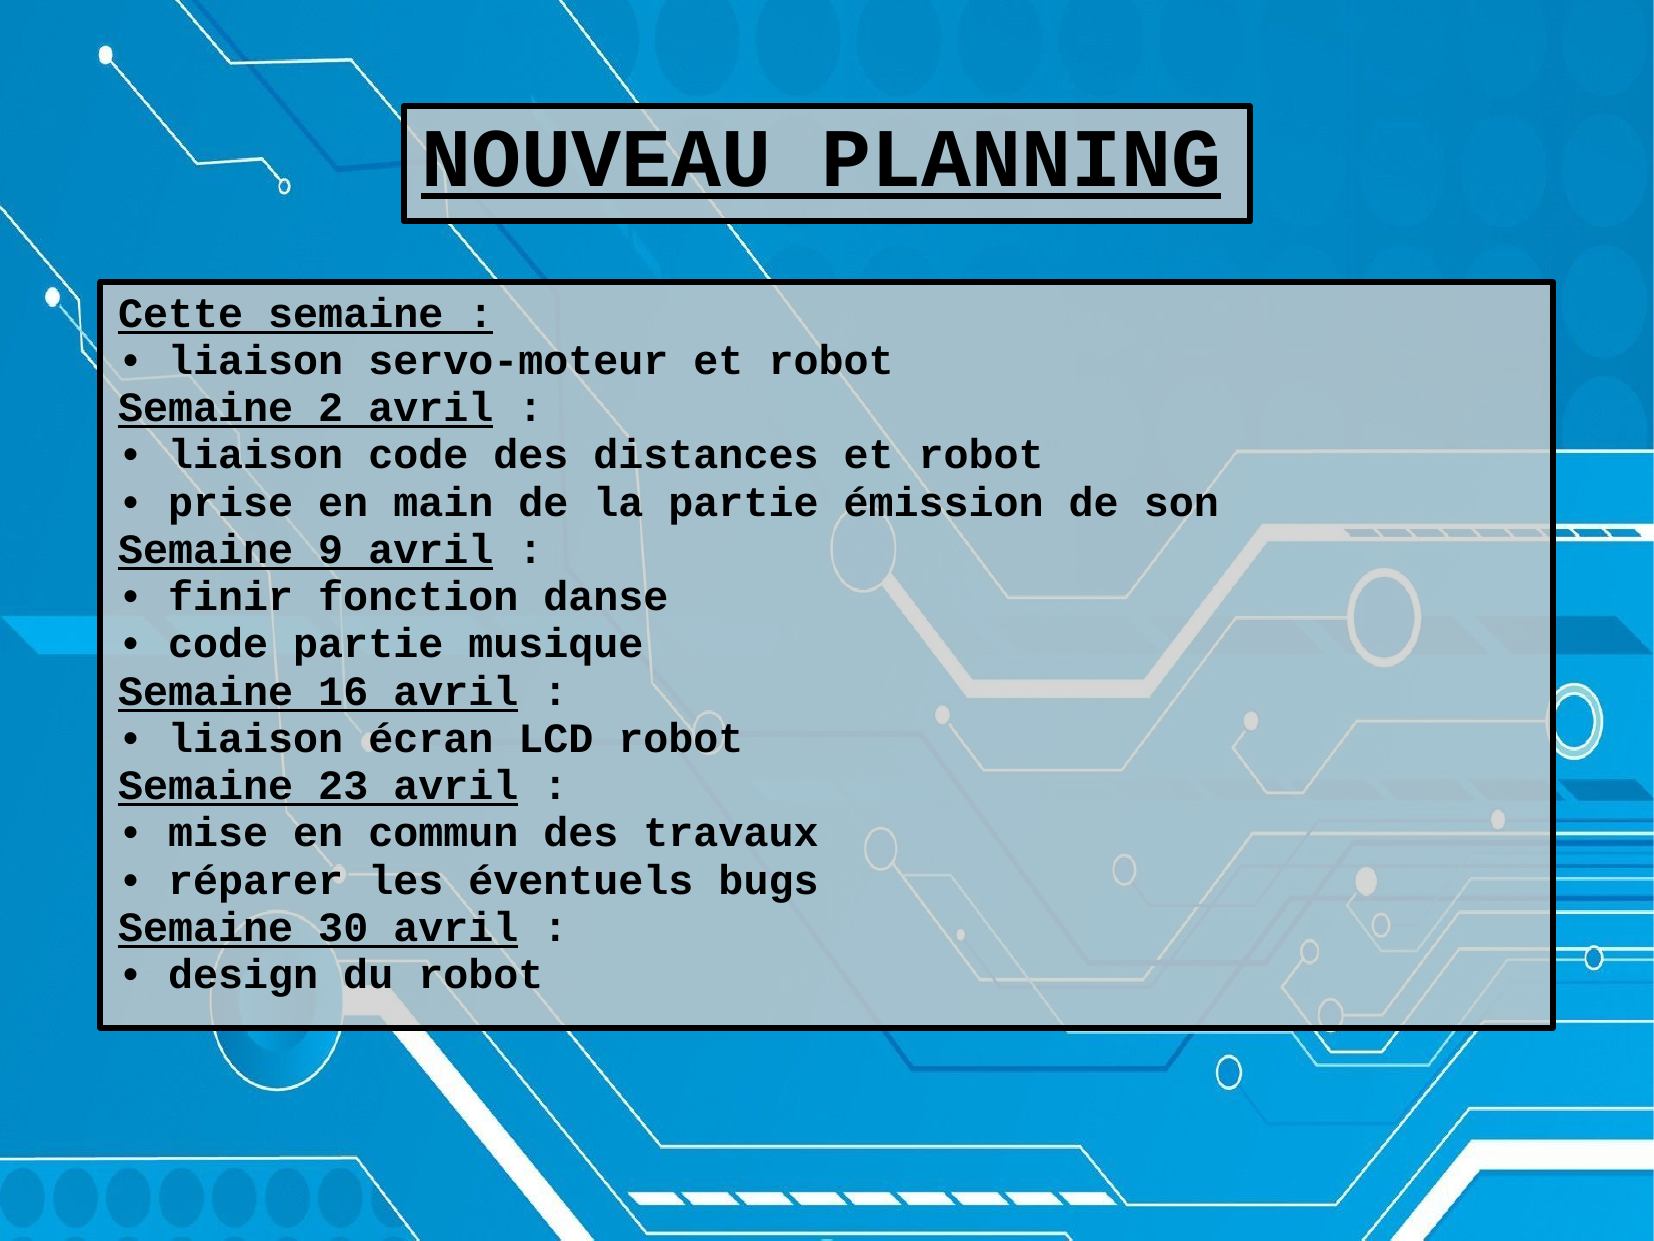

NOUVEAU PLANNING
Cette semaine :
• liaison servo-moteur et robot
Semaine 2 avril :
• liaison code des distances et robot
• prise en main de la partie émission de son
Semaine 9 avril :
• finir fonction danse
• code partie musique
Semaine 16 avril :
• liaison écran LCD robot
Semaine 23 avril :
• mise en commun des travaux
• réparer les éventuels bugs
Semaine 30 avril :
• design du robot